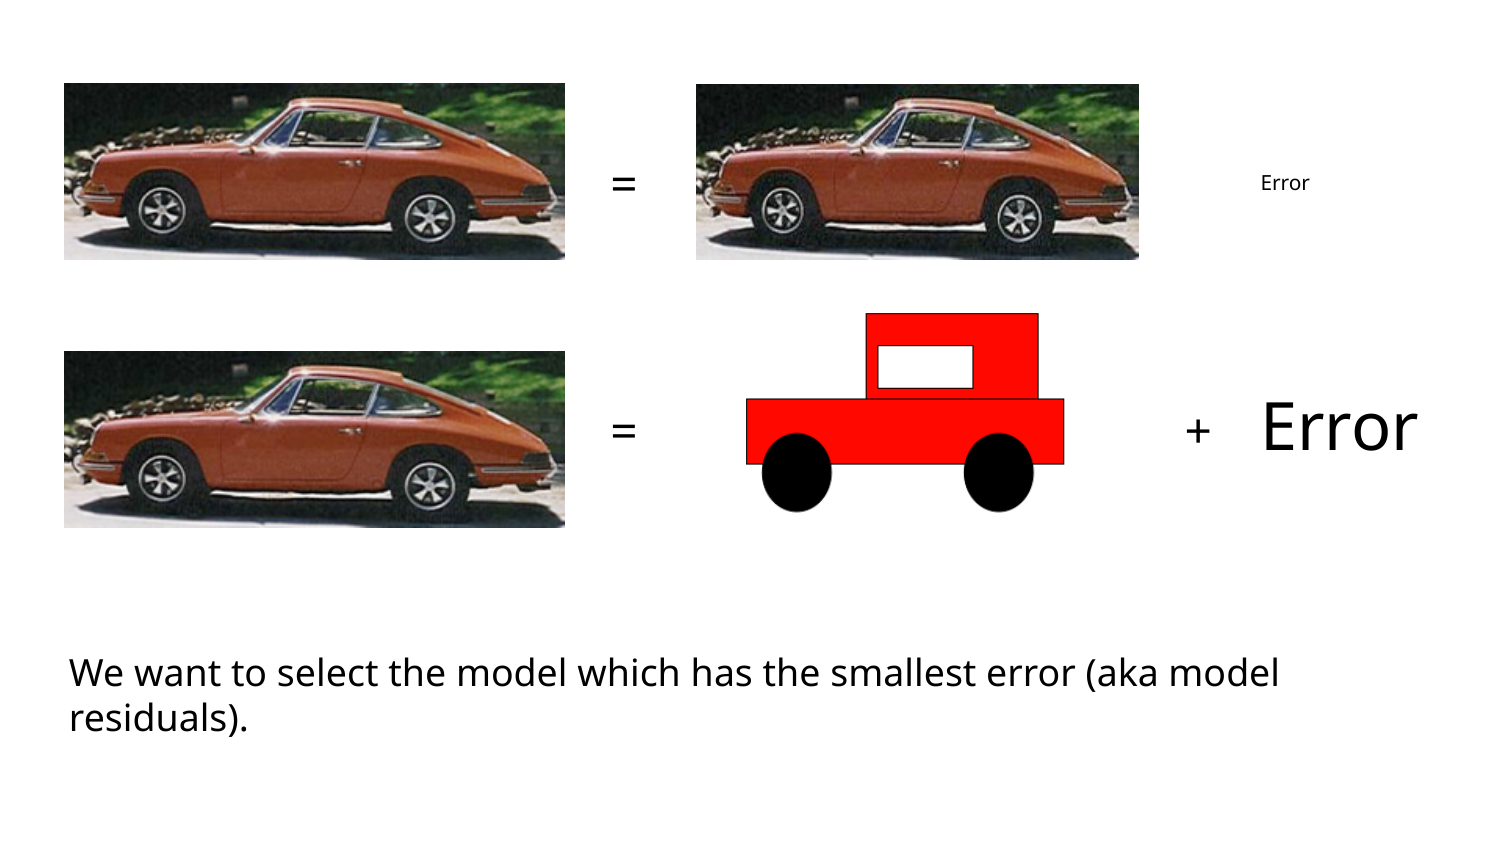

=
Error
Error
=
+
We want to select the model which has the smallest error (aka model residuals).